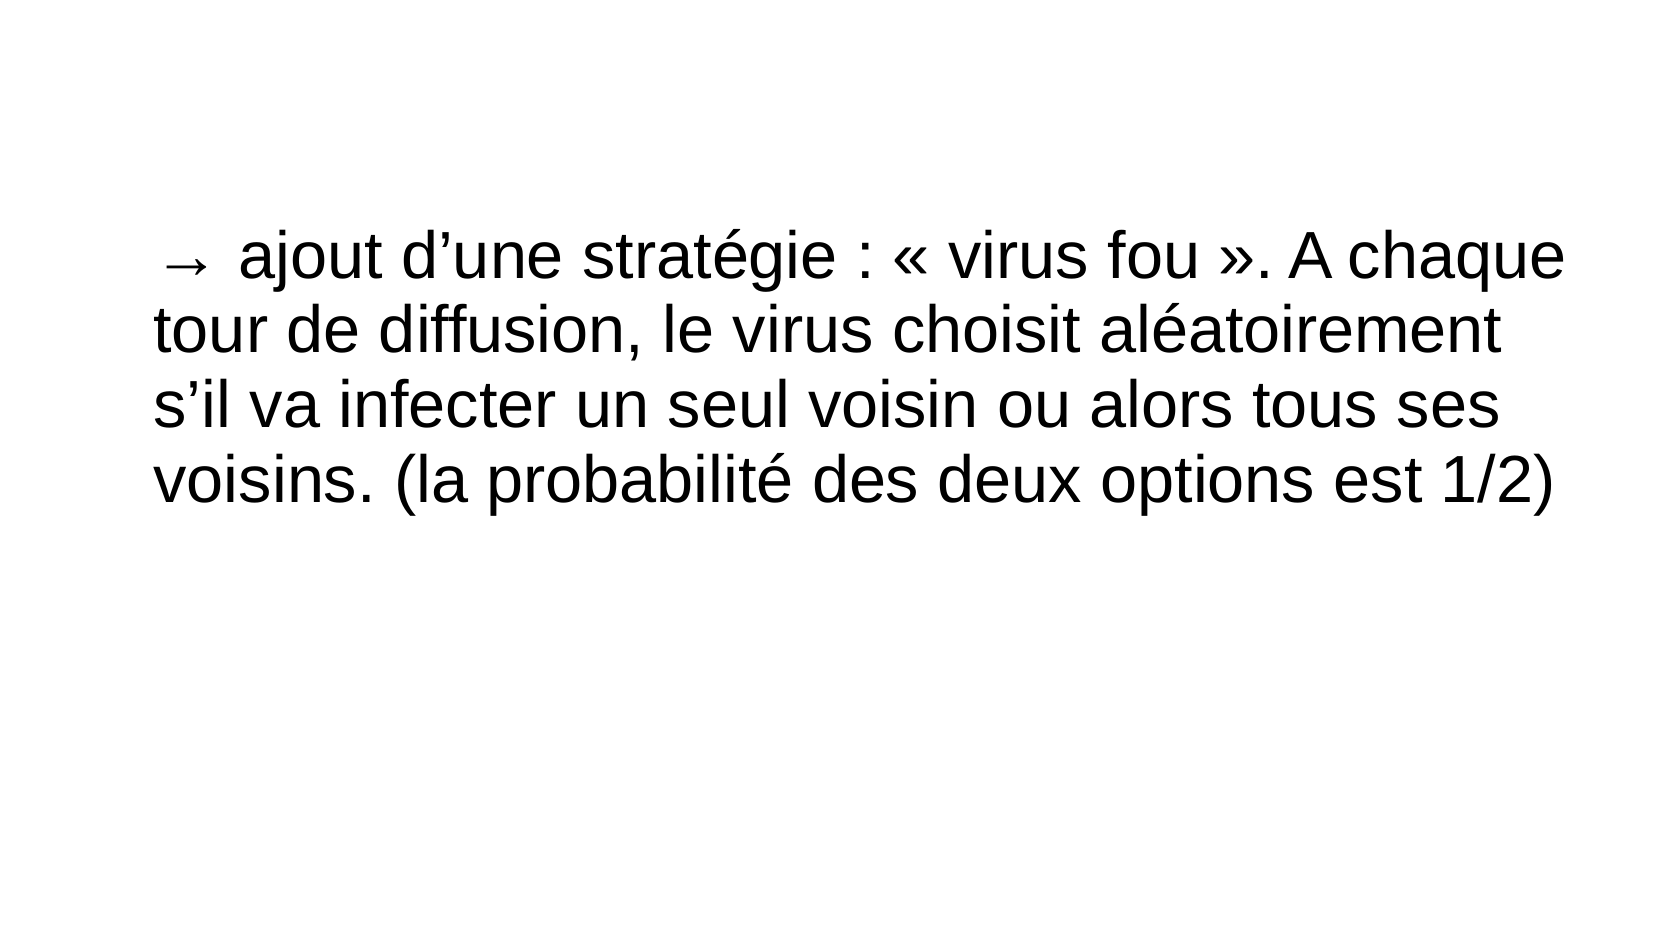

# → ajout d’une stratégie : « virus fou ». A chaque tour de diffusion, le virus choisit aléatoirement s’il va infecter un seul voisin ou alors tous ses voisins. (la probabilité des deux options est 1/2)